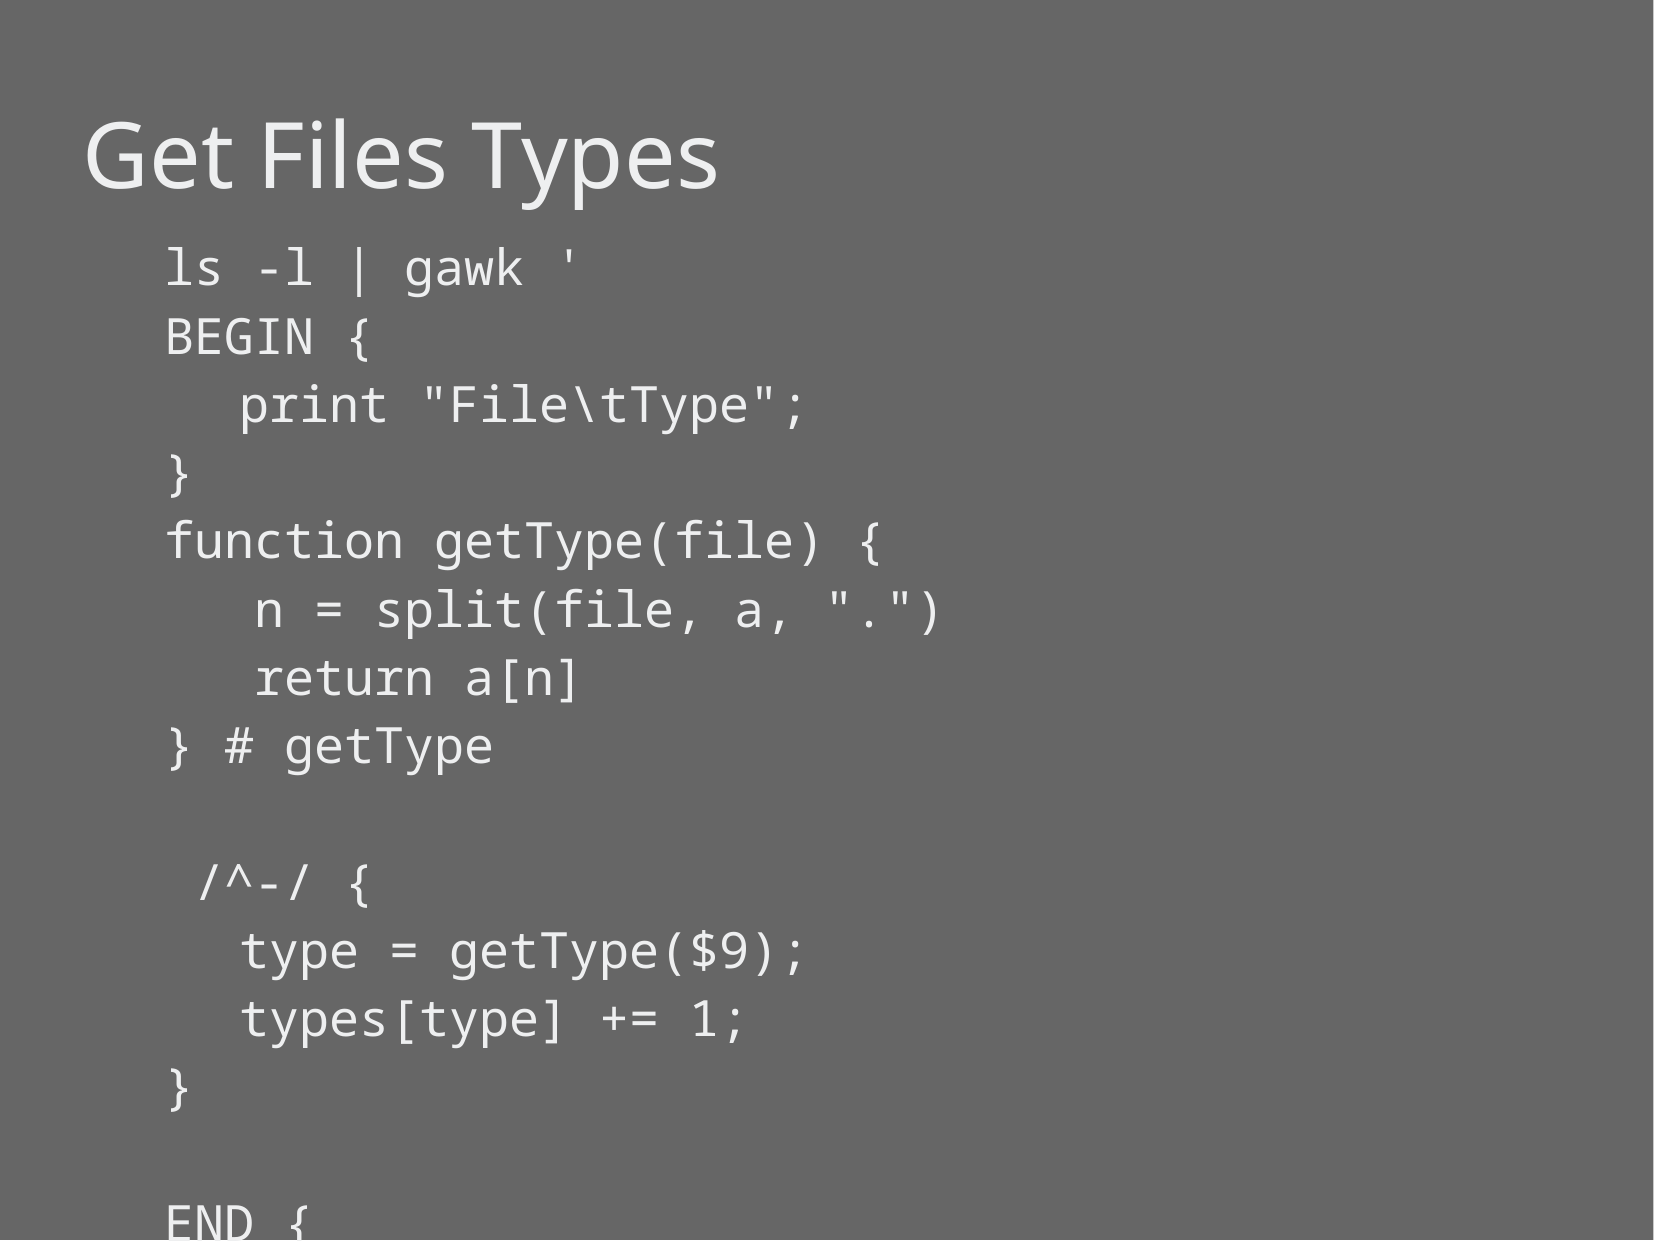

# Get Files Types
ls -l | gawk '
BEGIN {
	print "File\tType";
}
function getType(file) {
 n = split(file, a, ".")
 return a[n]
} # getType
 /^-/ {
	type = getType($9);
	types[type] += 1;
}
END {
	for (t in types) {
		printf("%s\t%d\n", t,types[t]);
	}
	print " - DONE -"
}